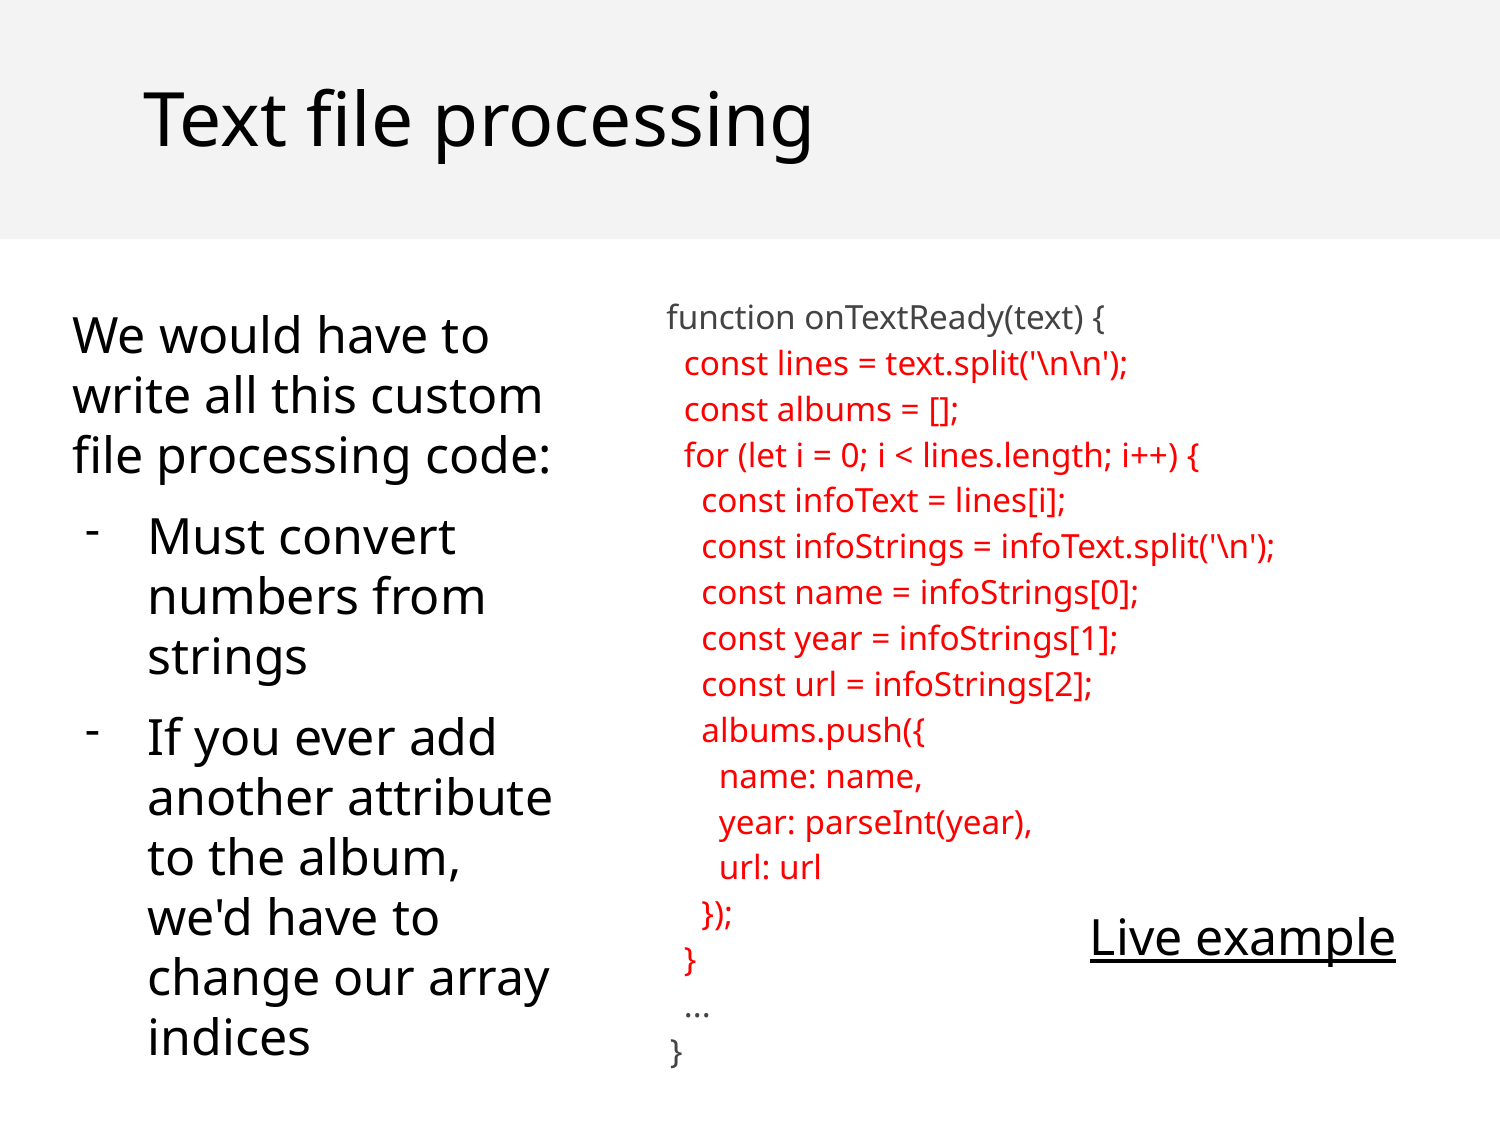

# Text file processing
function onTextReady(text) {
 const lines = text.split('\n\n');
 const albums = [];
 for (let i = 0; i < lines.length; i++) {
 const infoText = lines[i];
 const infoStrings = infoText.split('\n');
 const name = infoStrings[0];
 const year = infoStrings[1];
 const url = infoStrings[2];
 albums.push({
 name: name,
 year: parseInt(year),
 url: url
 });
 }
 ...
}
We would have to write all this custom file processing code:
Must convert numbers from strings
If you ever add another attribute to the album, we'd have to change our array indices
Live example